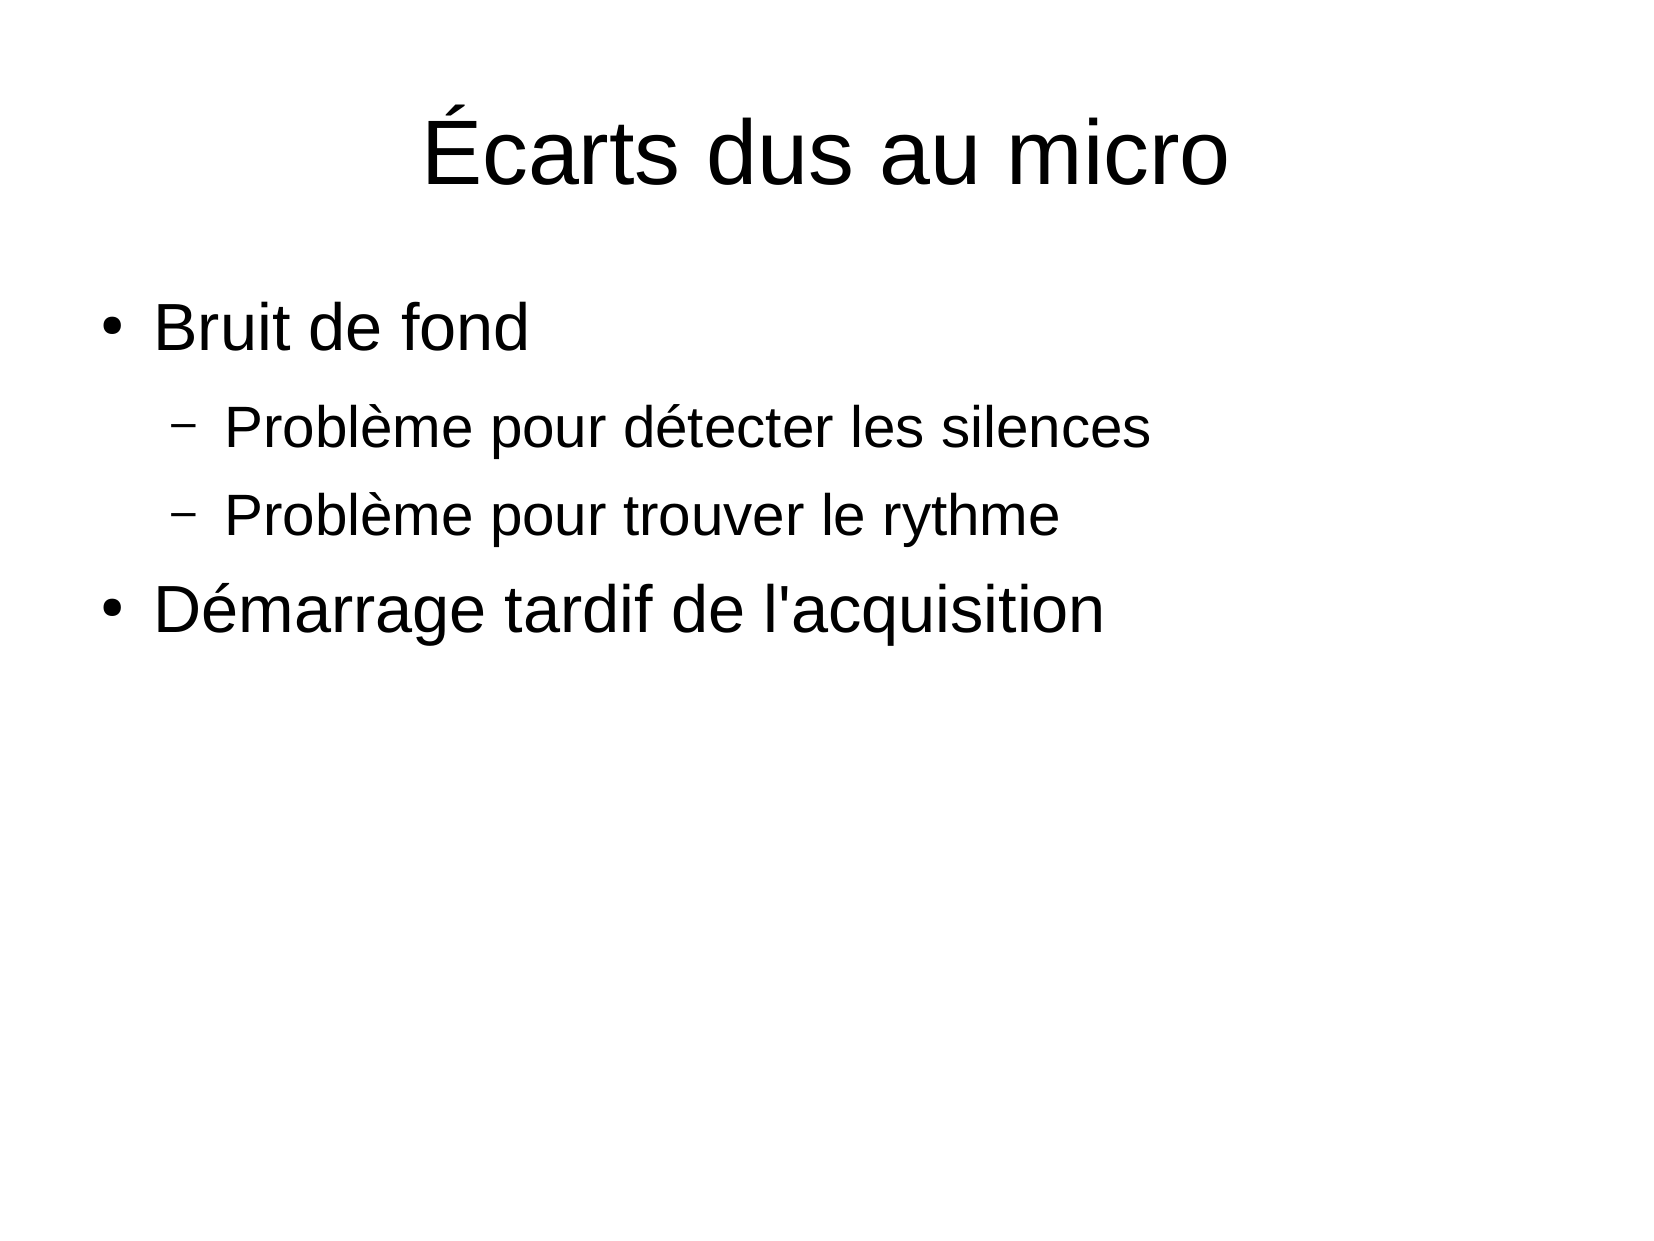

# Écarts dus au micro
Bruit de fond
Problème pour détecter les silences
Problème pour trouver le rythme
Démarrage tardif de l'acquisition